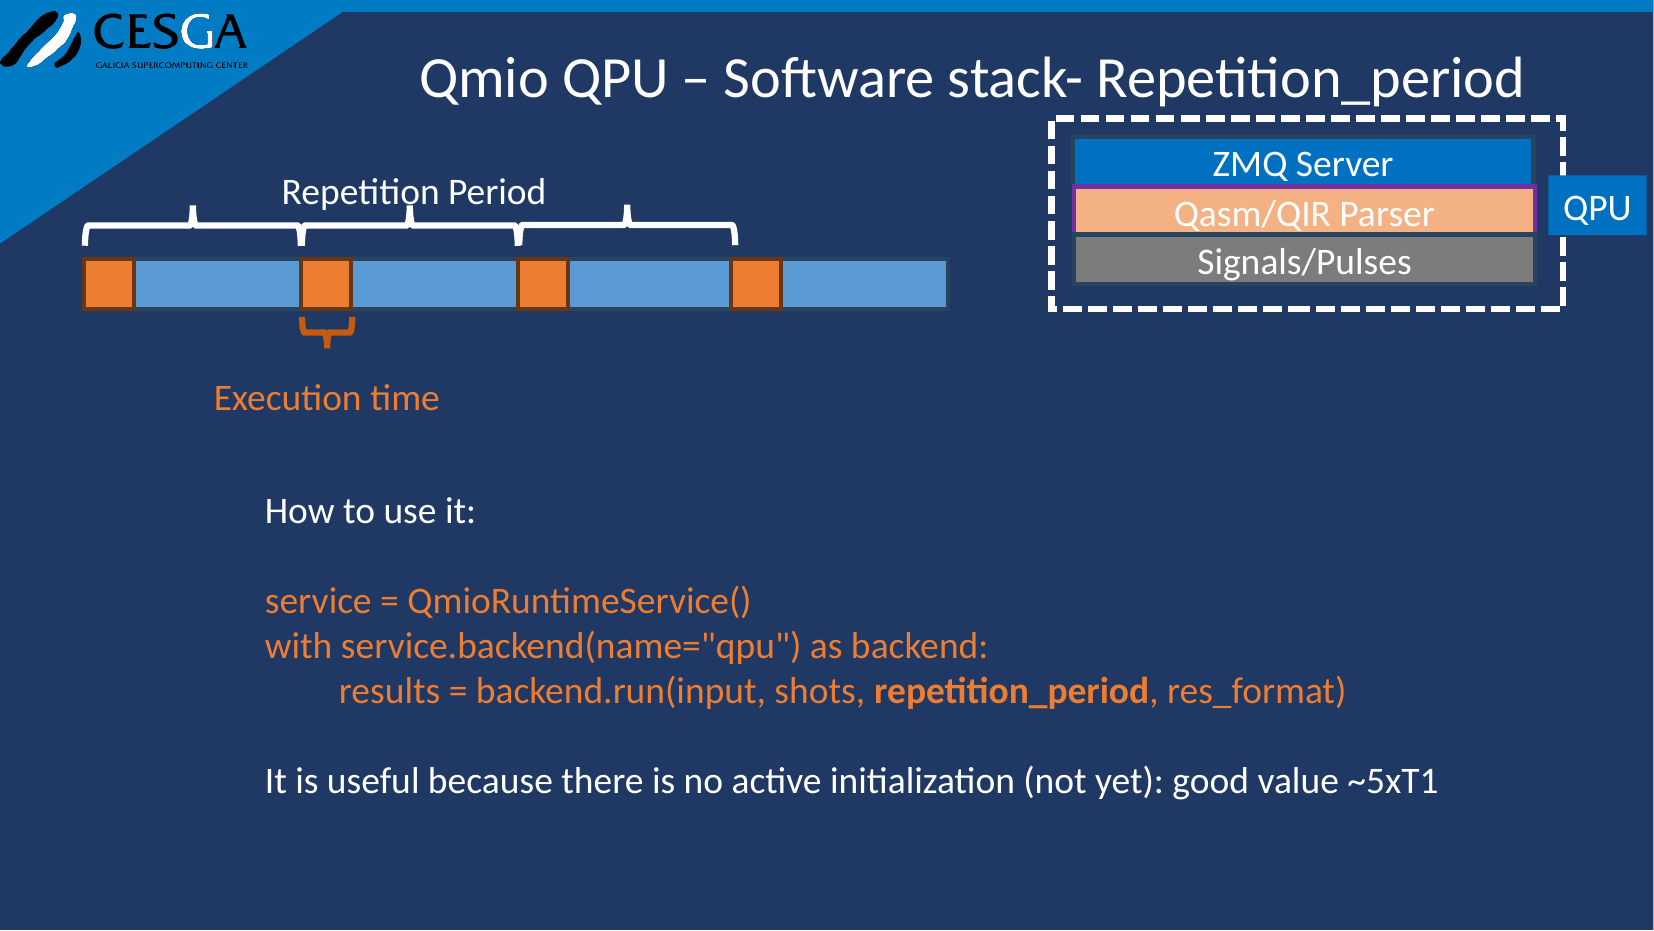

Qmio QPU – Software stack- Repetition_period
ZMQ Server
Repetition Period
QPU
Qasm/QIR Parser
Signals/Pulses
Execution time
How to use it:
service = QmioRuntimeService()
with service.backend(name="qpu") as backend:
	results = backend.run(input, shots, repetition_period, res_format)
It is useful because there is no active initialization (not yet): good value ~5xT1